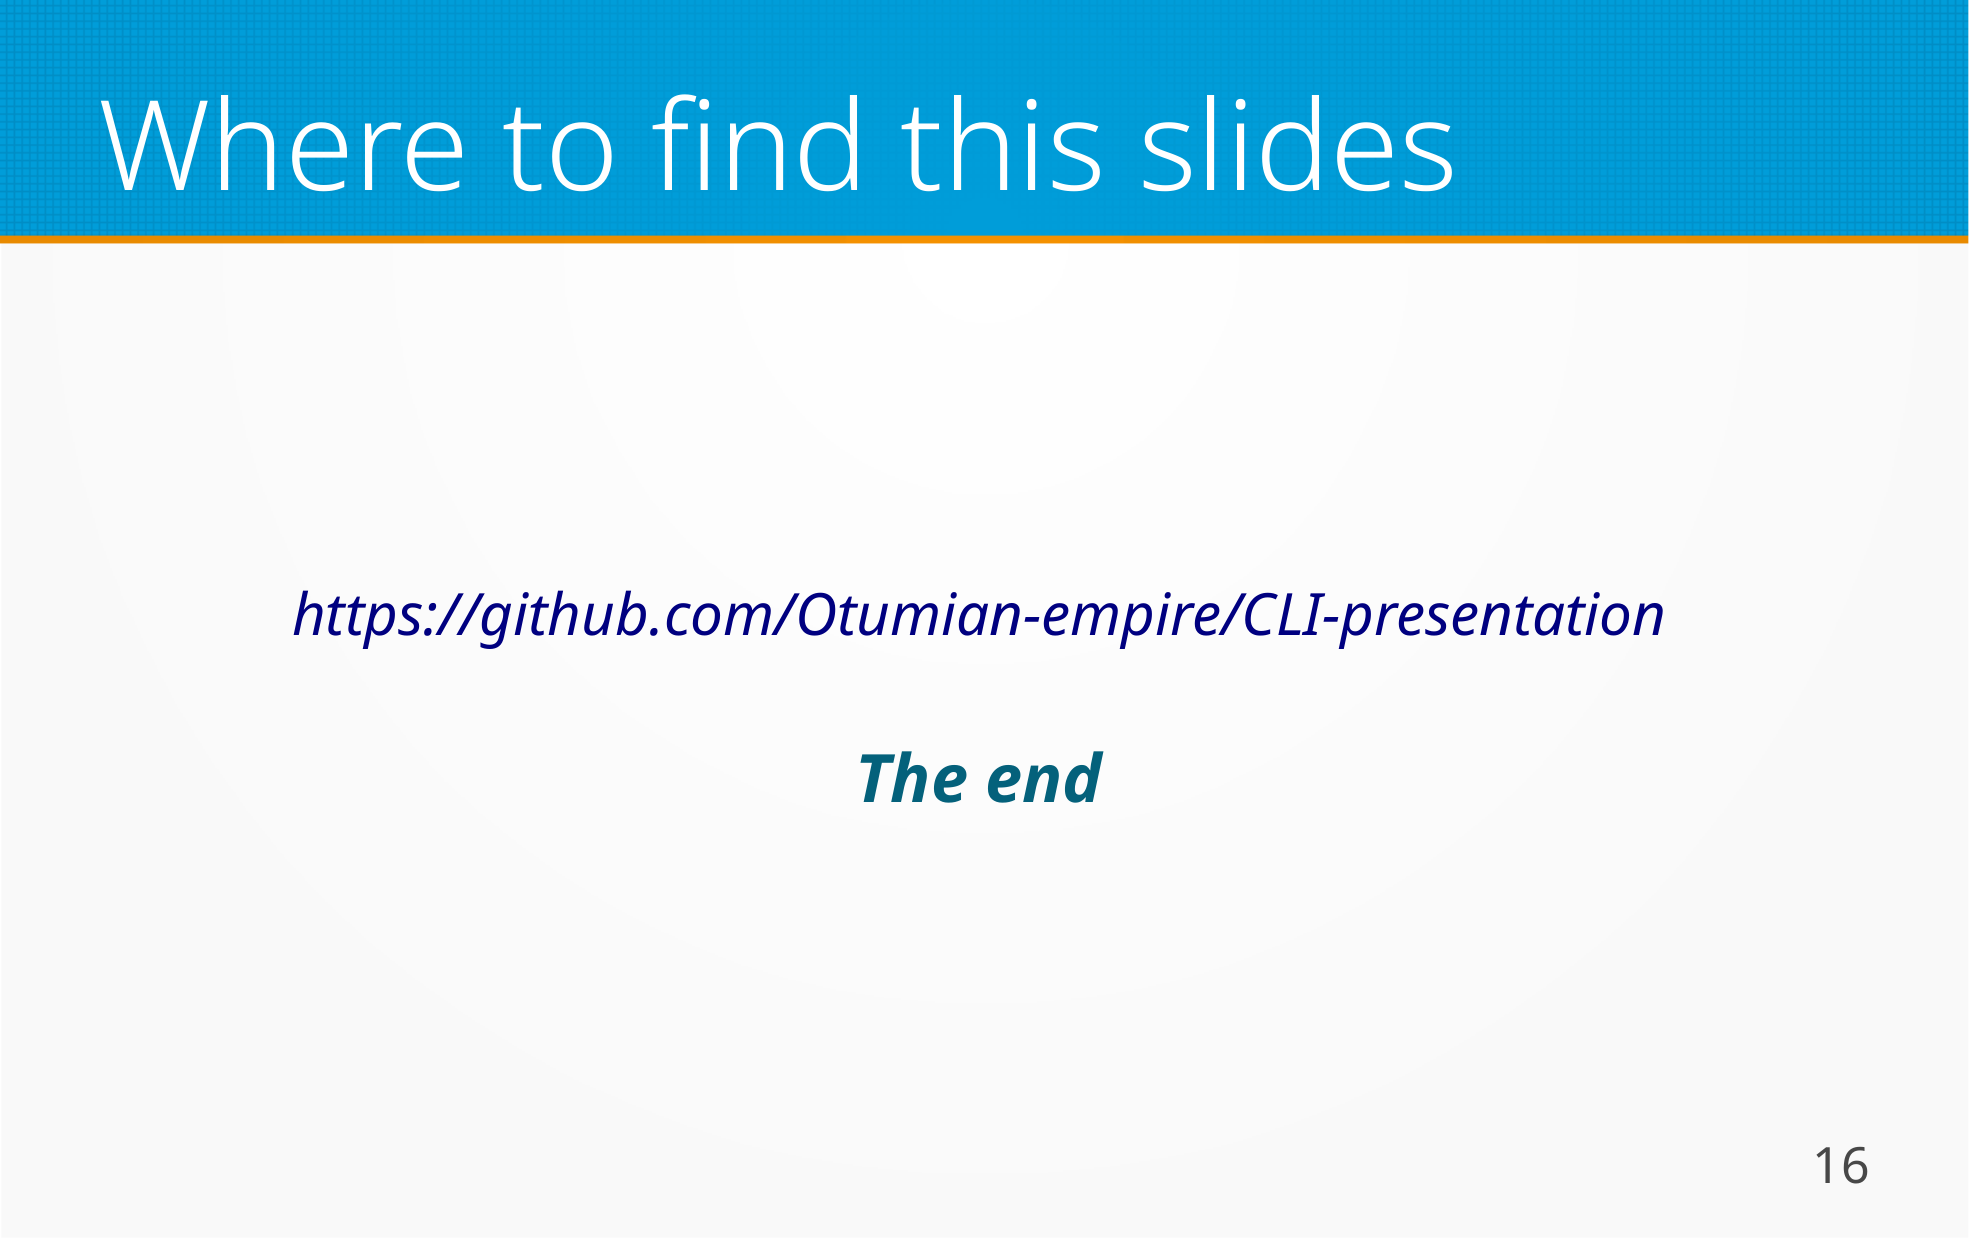

Where to find this slides
# https://github.com/Otumian-empire/CLI-presentation
The end
16